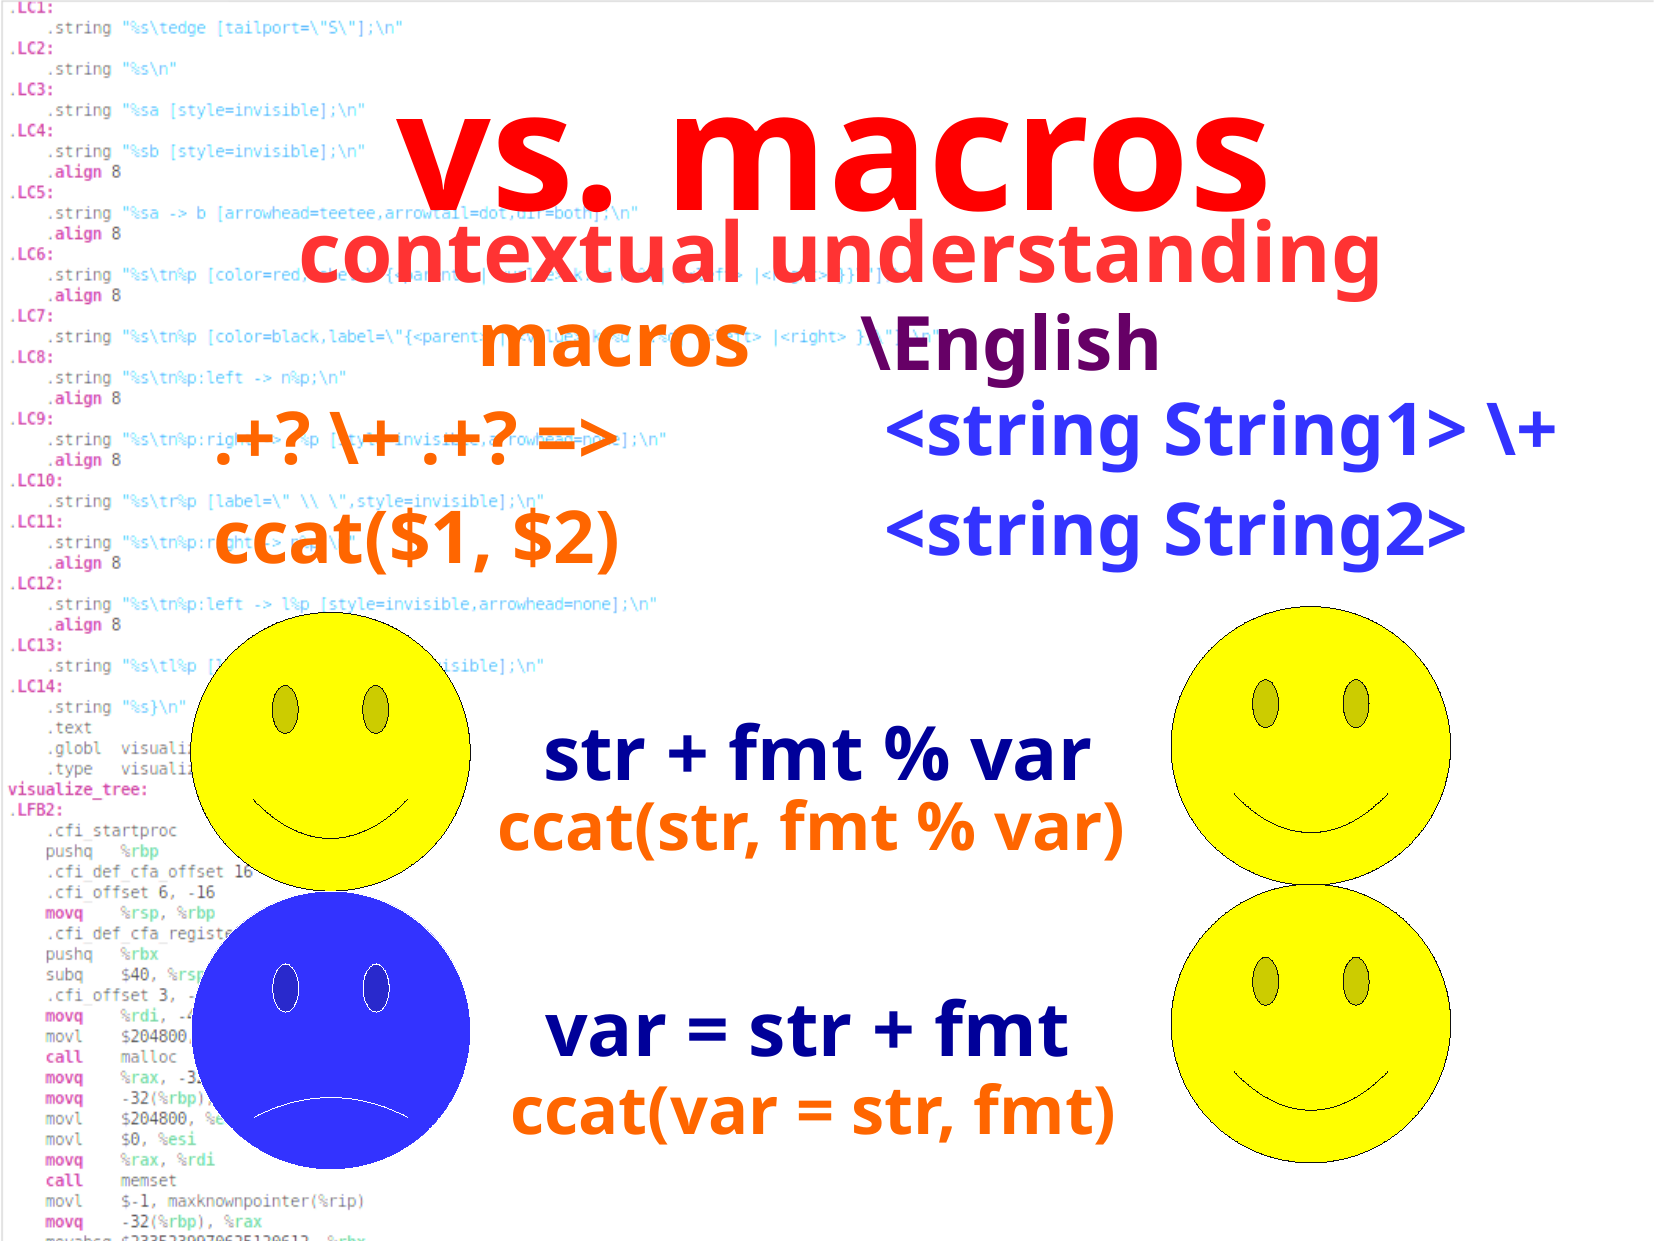

vs. macros
contextual understanding
macros
\English
<string String1> \+ <string String2>
.+? \+ .+? => ccat($1, $2)
str + fmt % var
ccat(str, fmt % var)
var = str + fmt
ccat(var = str, fmt)